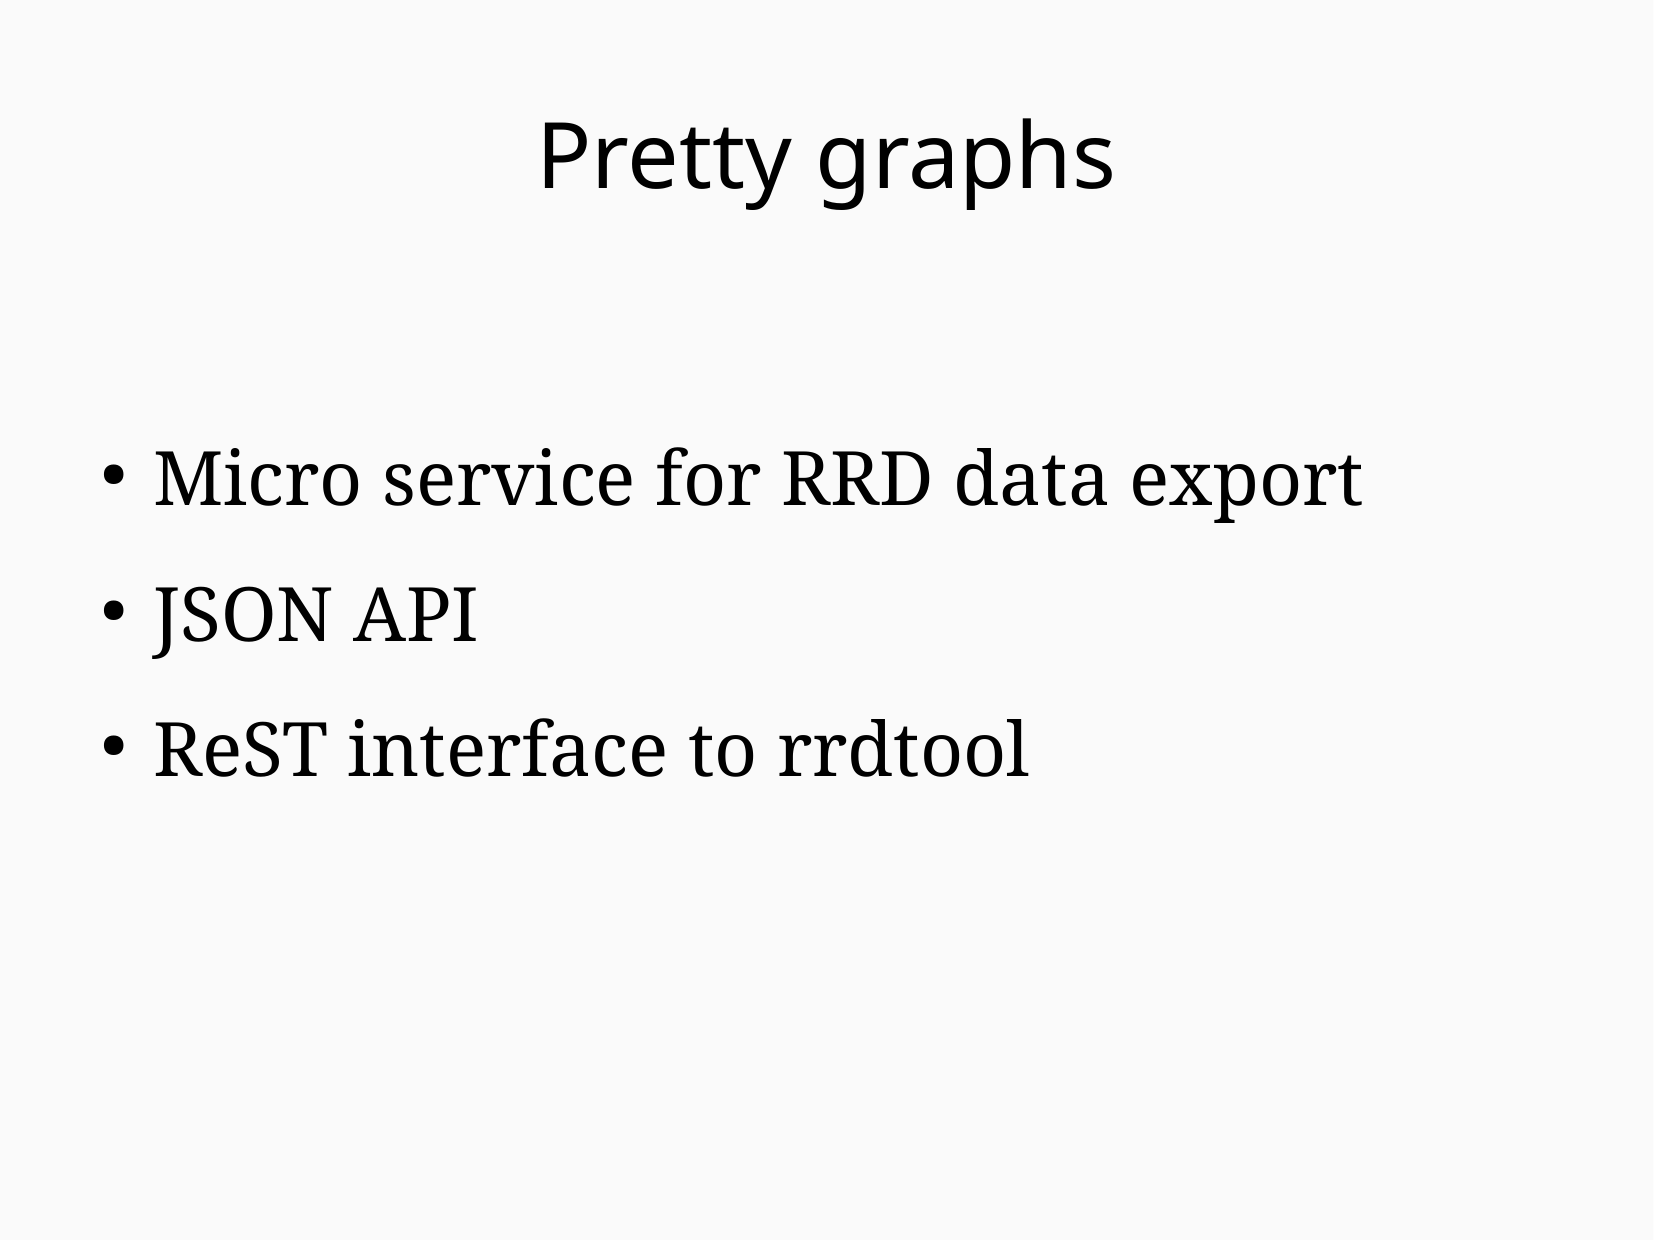

# Pretty graphs
Micro service for RRD data export
JSON API
ReST interface to rrdtool